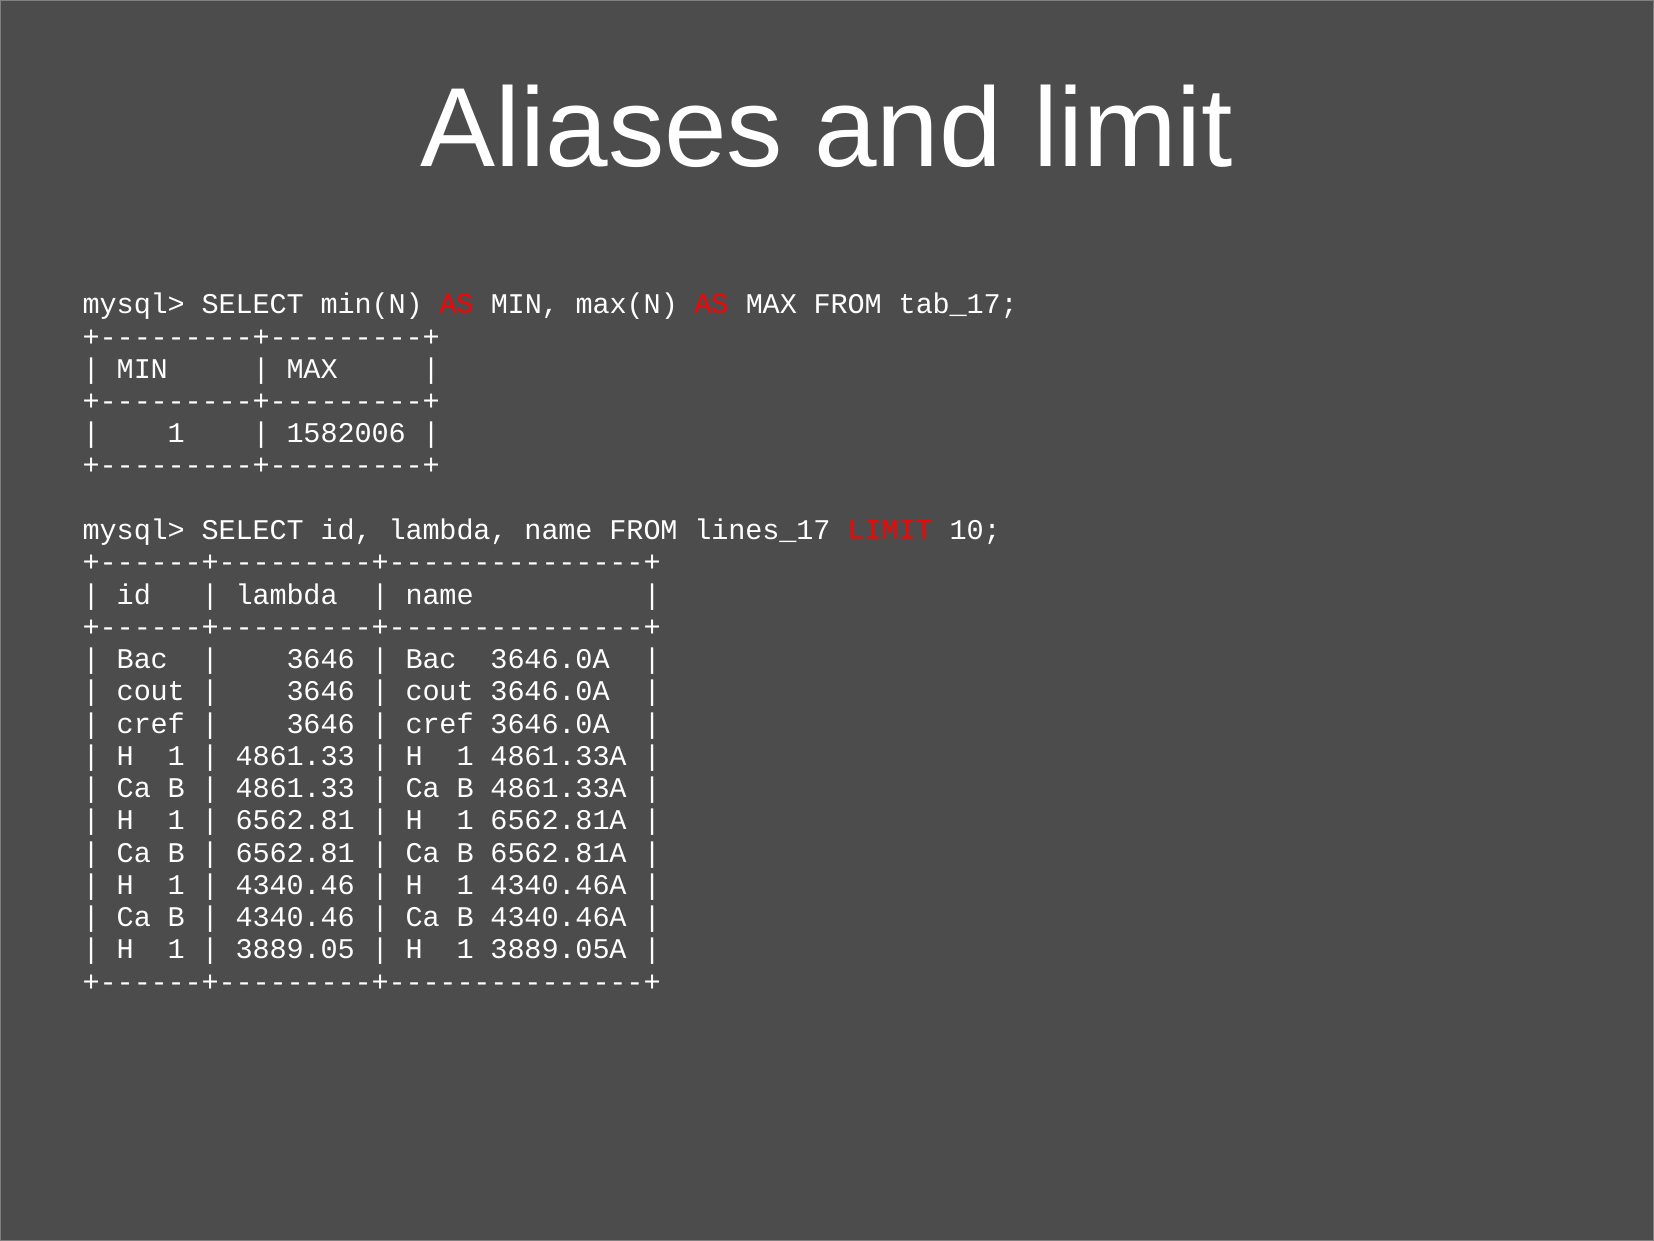

# Aliases and limit
mysql> SELECT min(N) AS MIN, max(N) AS MAX FROM tab_17;
+---------+---------+
| MIN | MAX |
+---------+---------+
| 1 | 1582006 |
+---------+---------+
mysql> SELECT id, lambda, name FROM lines_17 LIMIT 10;
+------+---------+---------------+
| id | lambda | name |
+------+---------+---------------+
| Bac | 3646 | Bac 3646.0A |
| cout | 3646 | cout 3646.0A |
| cref | 3646 | cref 3646.0A |
| H 1 | 4861.33 | H 1 4861.33A |
| Ca B | 4861.33 | Ca B 4861.33A |
| H 1 | 6562.81 | H 1 6562.81A |
| Ca B | 6562.81 | Ca B 6562.81A |
| H 1 | 4340.46 | H 1 4340.46A |
| Ca B | 4340.46 | Ca B 4340.46A |
| H 1 | 3889.05 | H 1 3889.05A |
+------+---------+---------------+